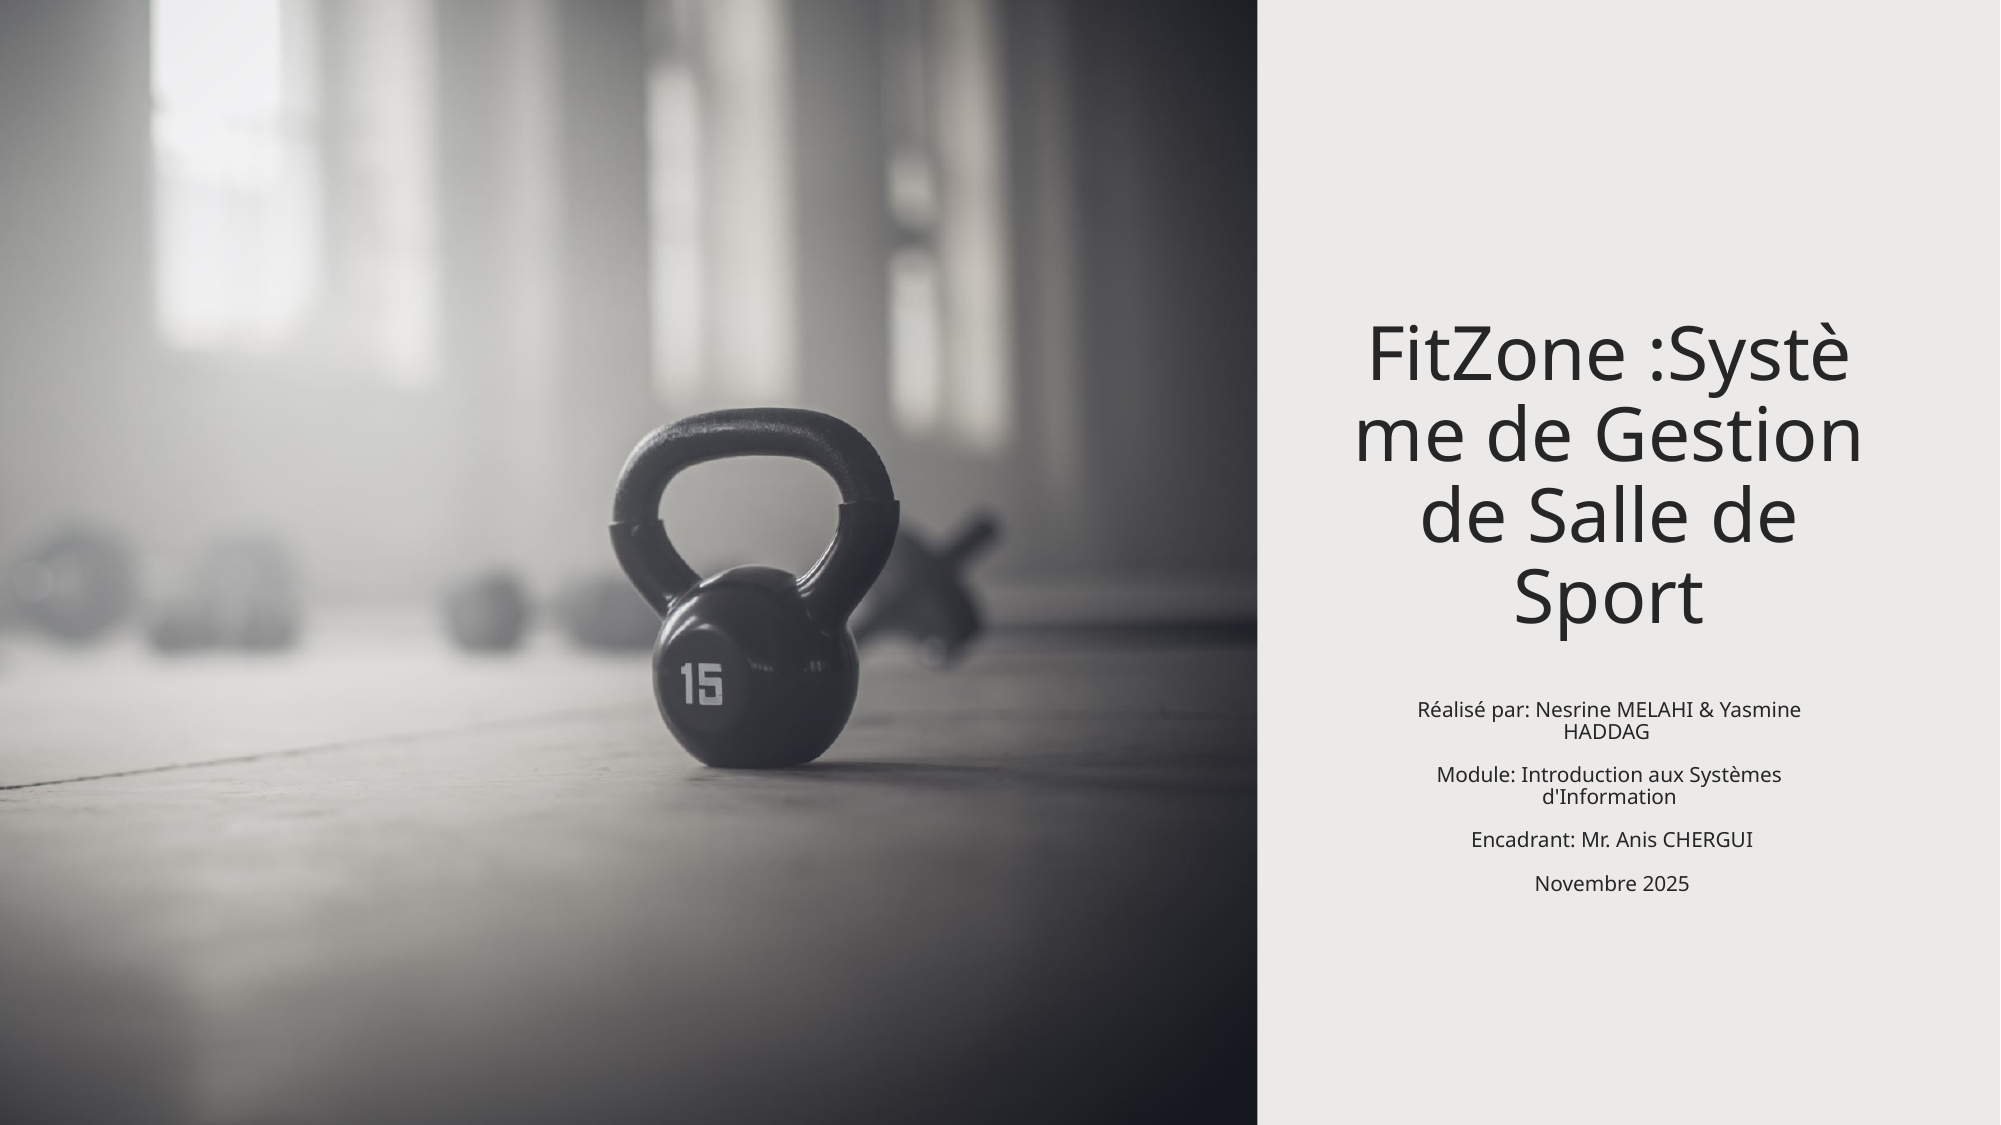

# FitZone :Système de Gestion de Salle de Sport
Réalisé par: Nesrine MELAHI & Yasmine HADDAG
Module: Introduction aux Systèmes d'Information
 Encadrant: Mr. Anis CHERGUI
 Novembre 2025